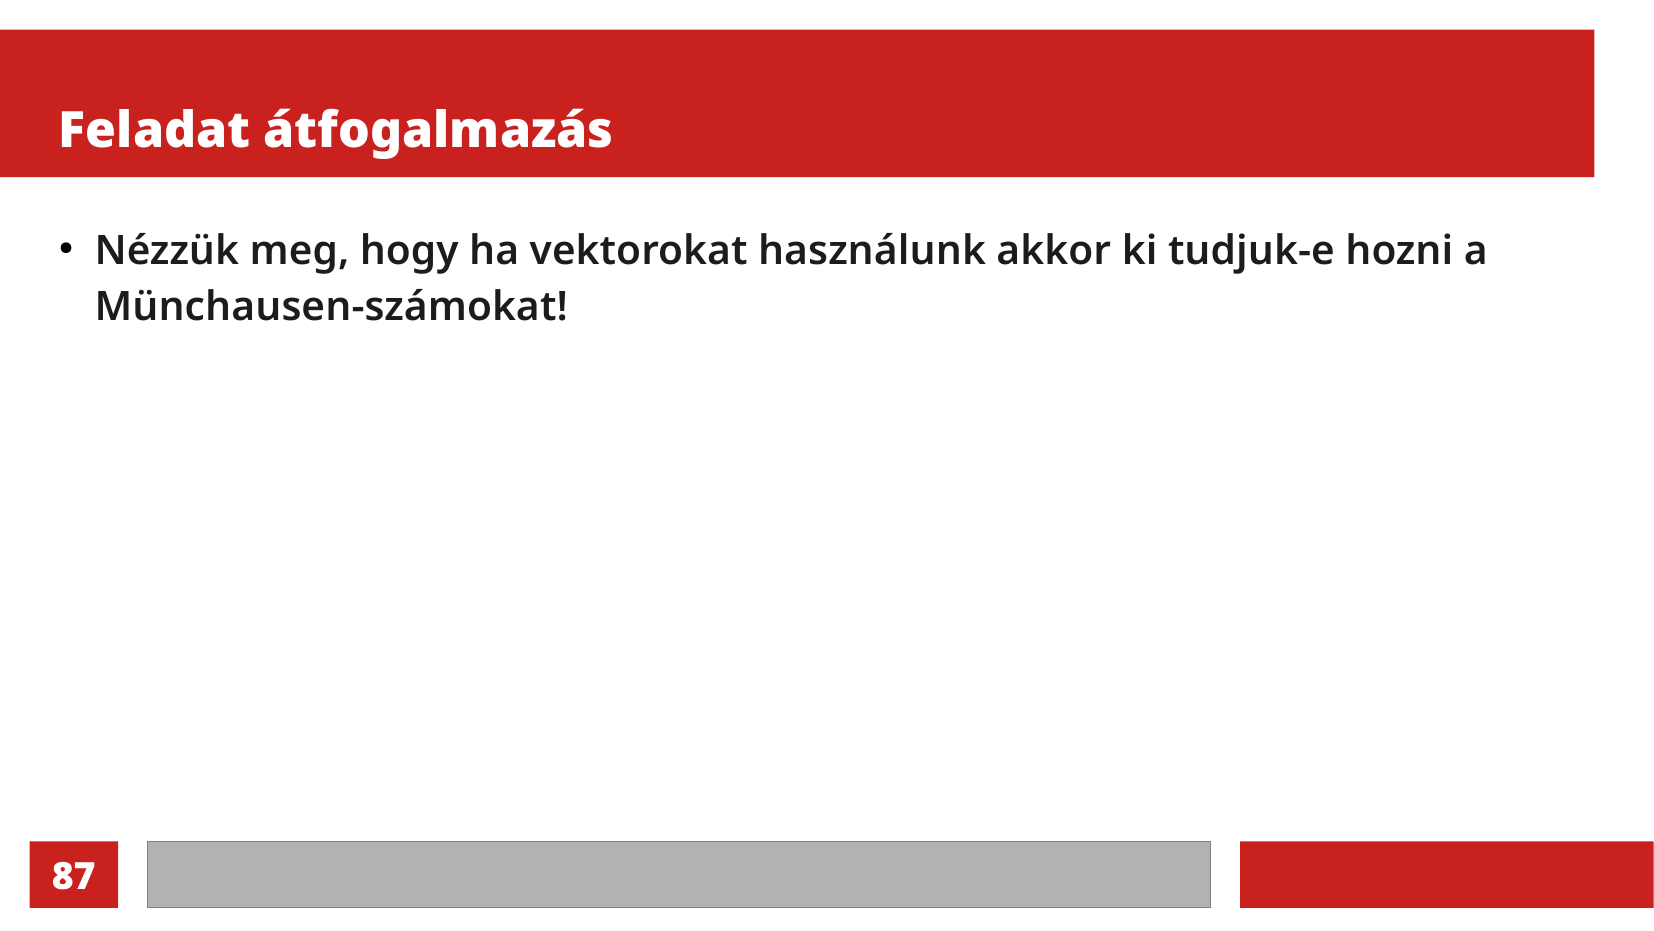

# Feladat átfogalmazás
Nézzük meg, hogy ha vektorokat használunk akkor ki tudjuk-e hozni a Münchausen-számokat!
87